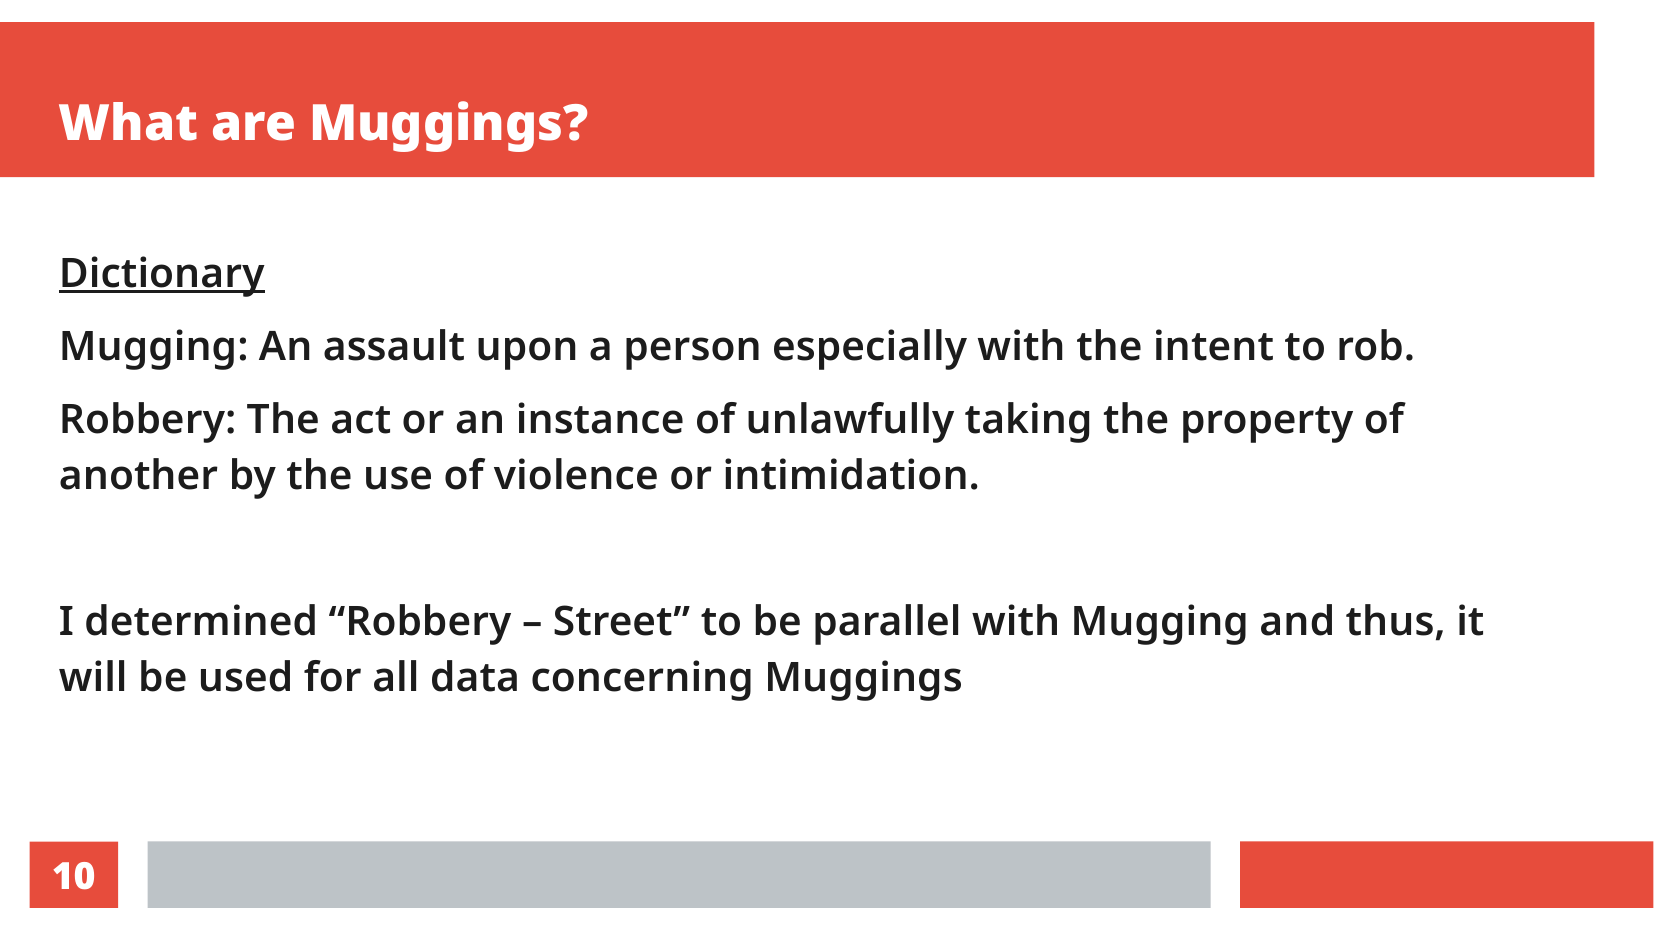

# What are Muggings?
Dictionary
Mugging: An assault upon a person especially with the intent to rob.
Robbery: The act or an instance of unlawfully taking the property of another by the use of violence or intimidation.
I determined “Robbery – Street” to be parallel with Mugging and thus, it will be used for all data concerning Muggings
10